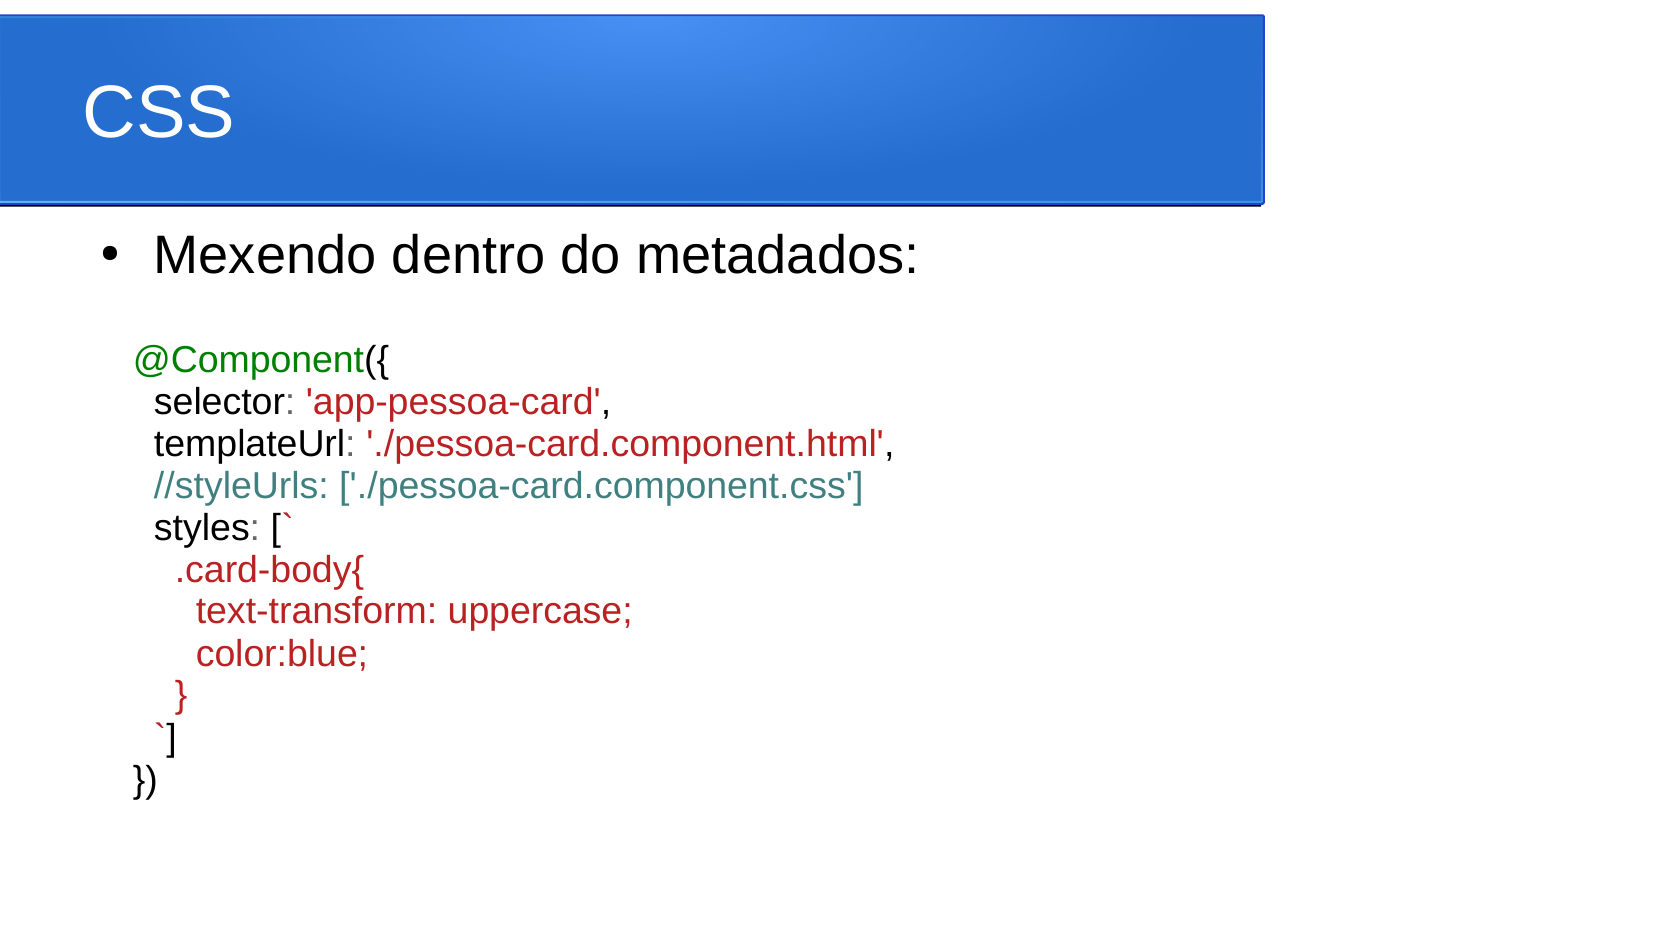

# CSS
Mexendo dentro do metadados:
@Component({
 selector: 'app-pessoa-card',
 templateUrl: './pessoa-card.component.html',
 //styleUrls: ['./pessoa-card.component.css']
 styles: [`
 .card-body{
 text-transform: uppercase;
 color:blue;
 }
 `]
})